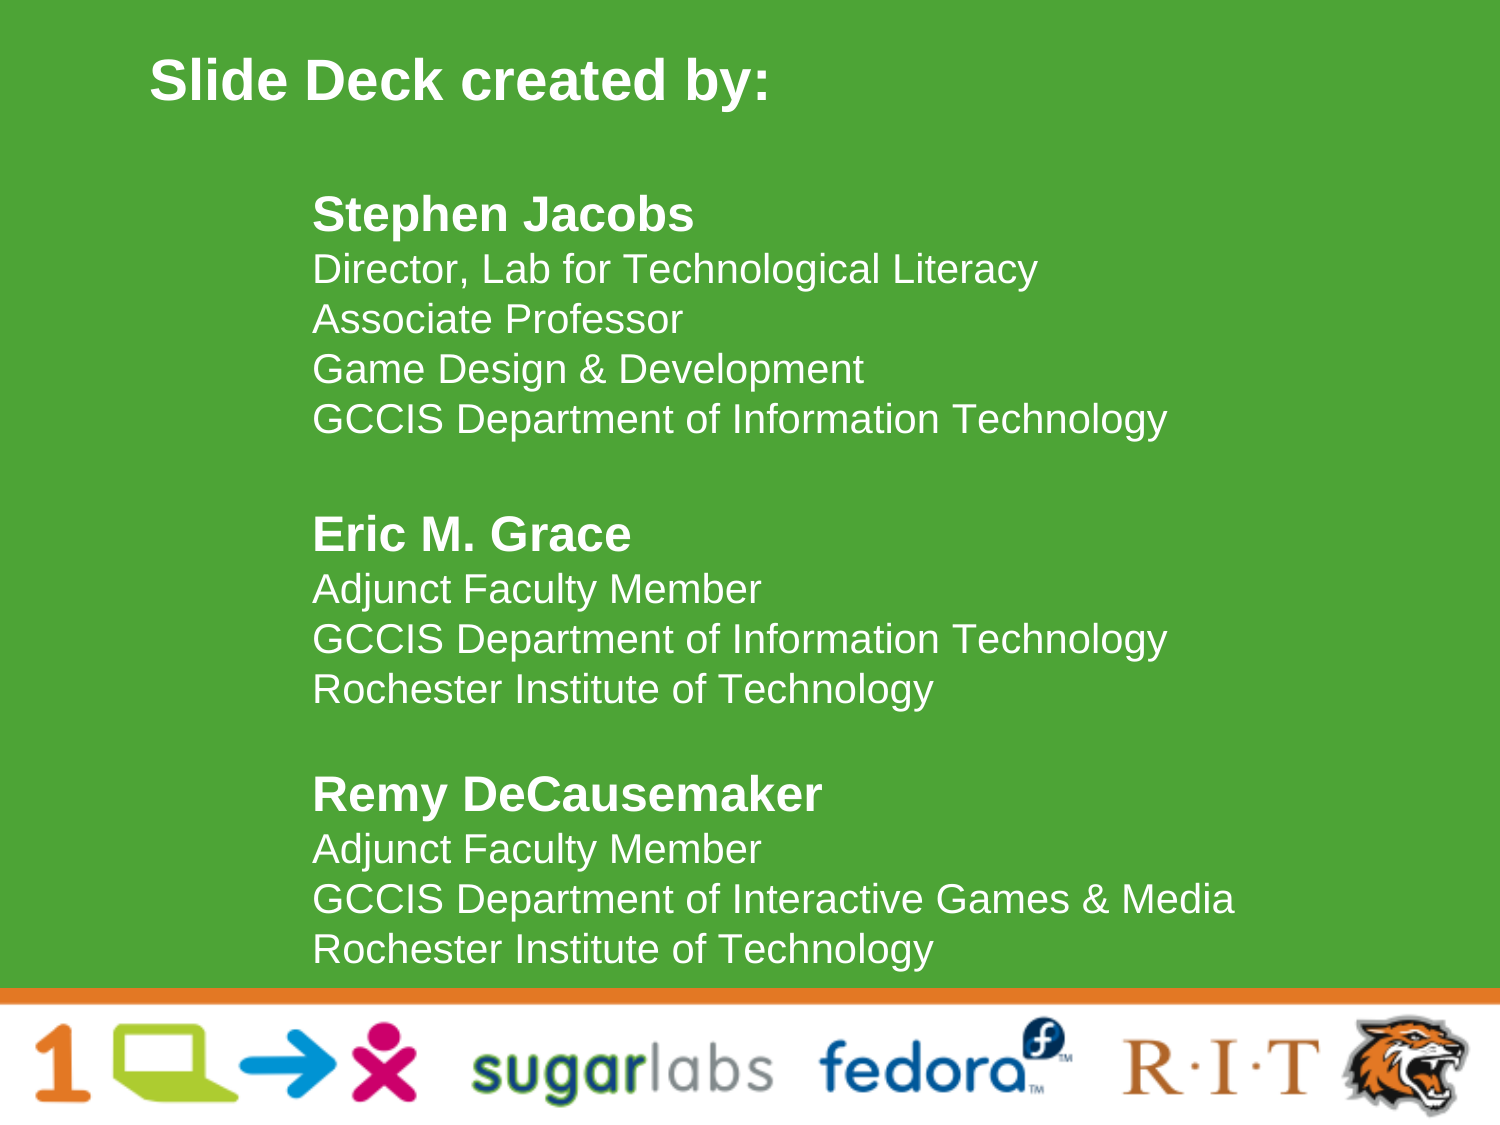

Slide Deck created by:
Stephen Jacobs
Director, Lab for Technological Literacy
Associate Professor
Game Design & Development
GCCIS Department of Information Technology
Eric M. Grace
Adjunct Faculty Member
GCCIS Department of Information Technology
Rochester Institute of Technology
Remy DeCausemaker
Adjunct Faculty Member
GCCIS Department of Interactive Games & Media
Rochester Institute of Technology